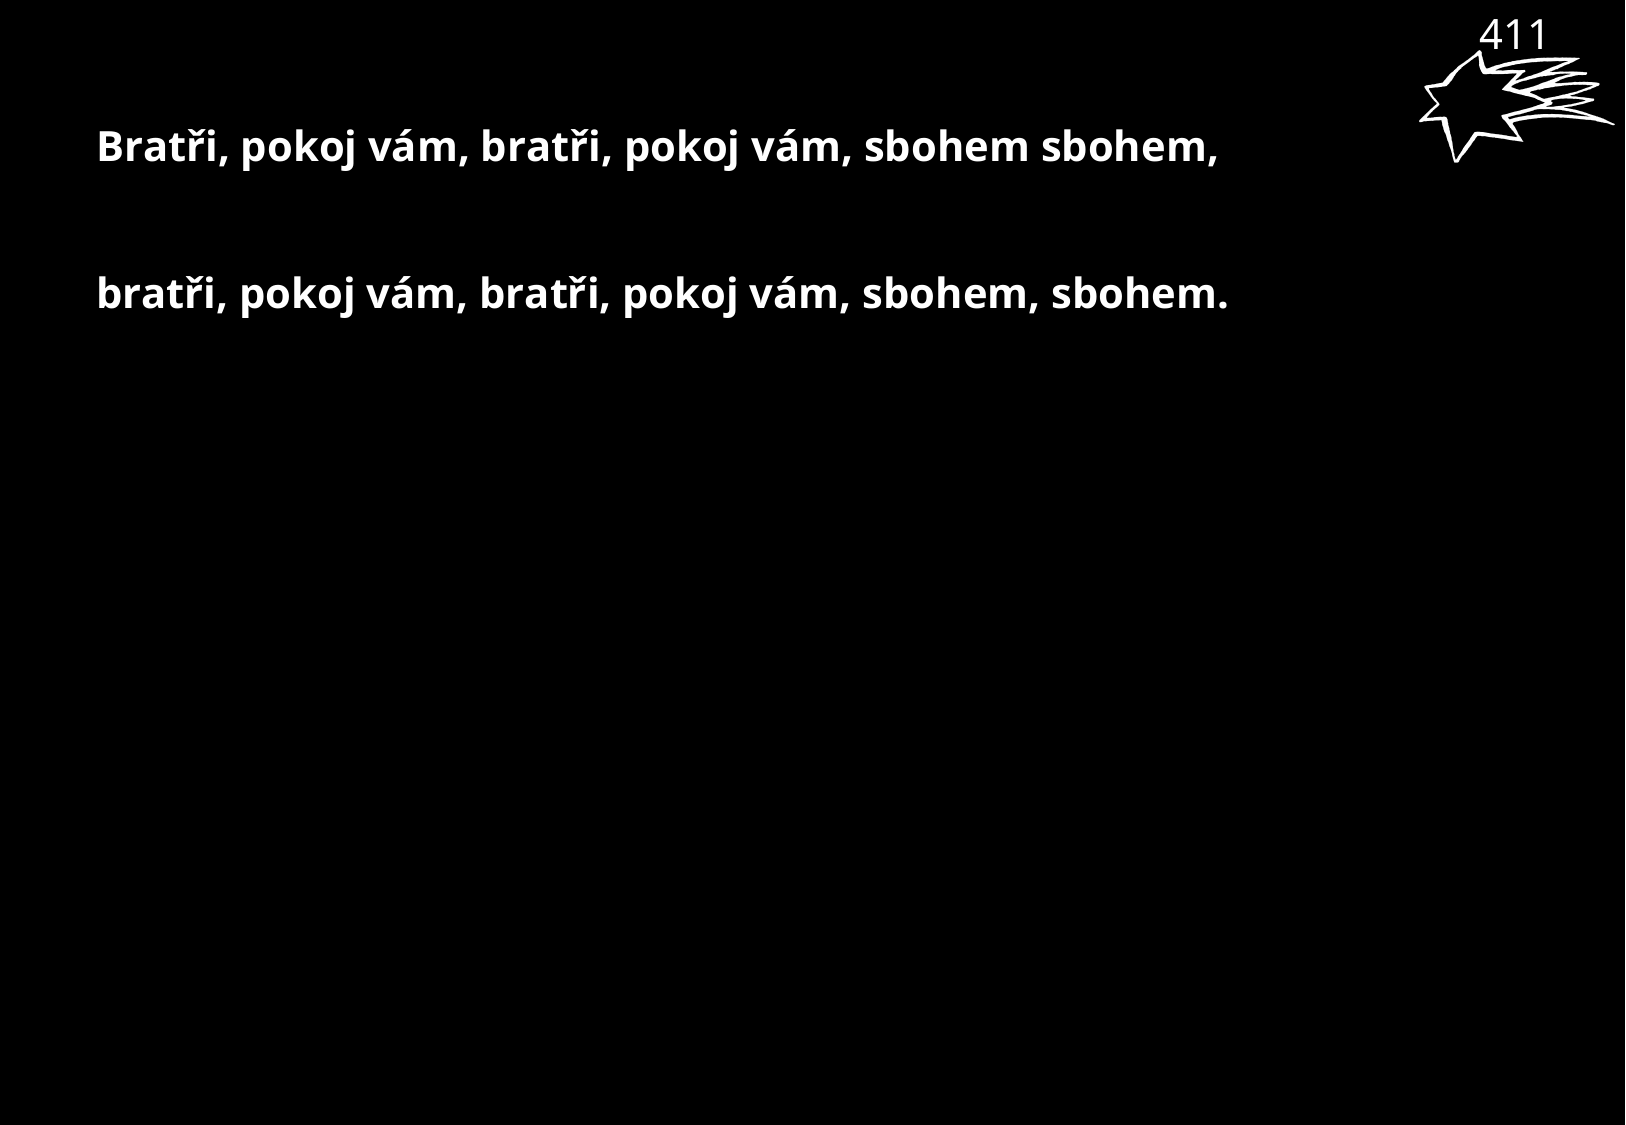

411
# Bratři, pokoj vám, bratři, pokoj vám, sbohem sbohem,
bratři, pokoj vám, bratři, pokoj vám, sbohem, sbohem.